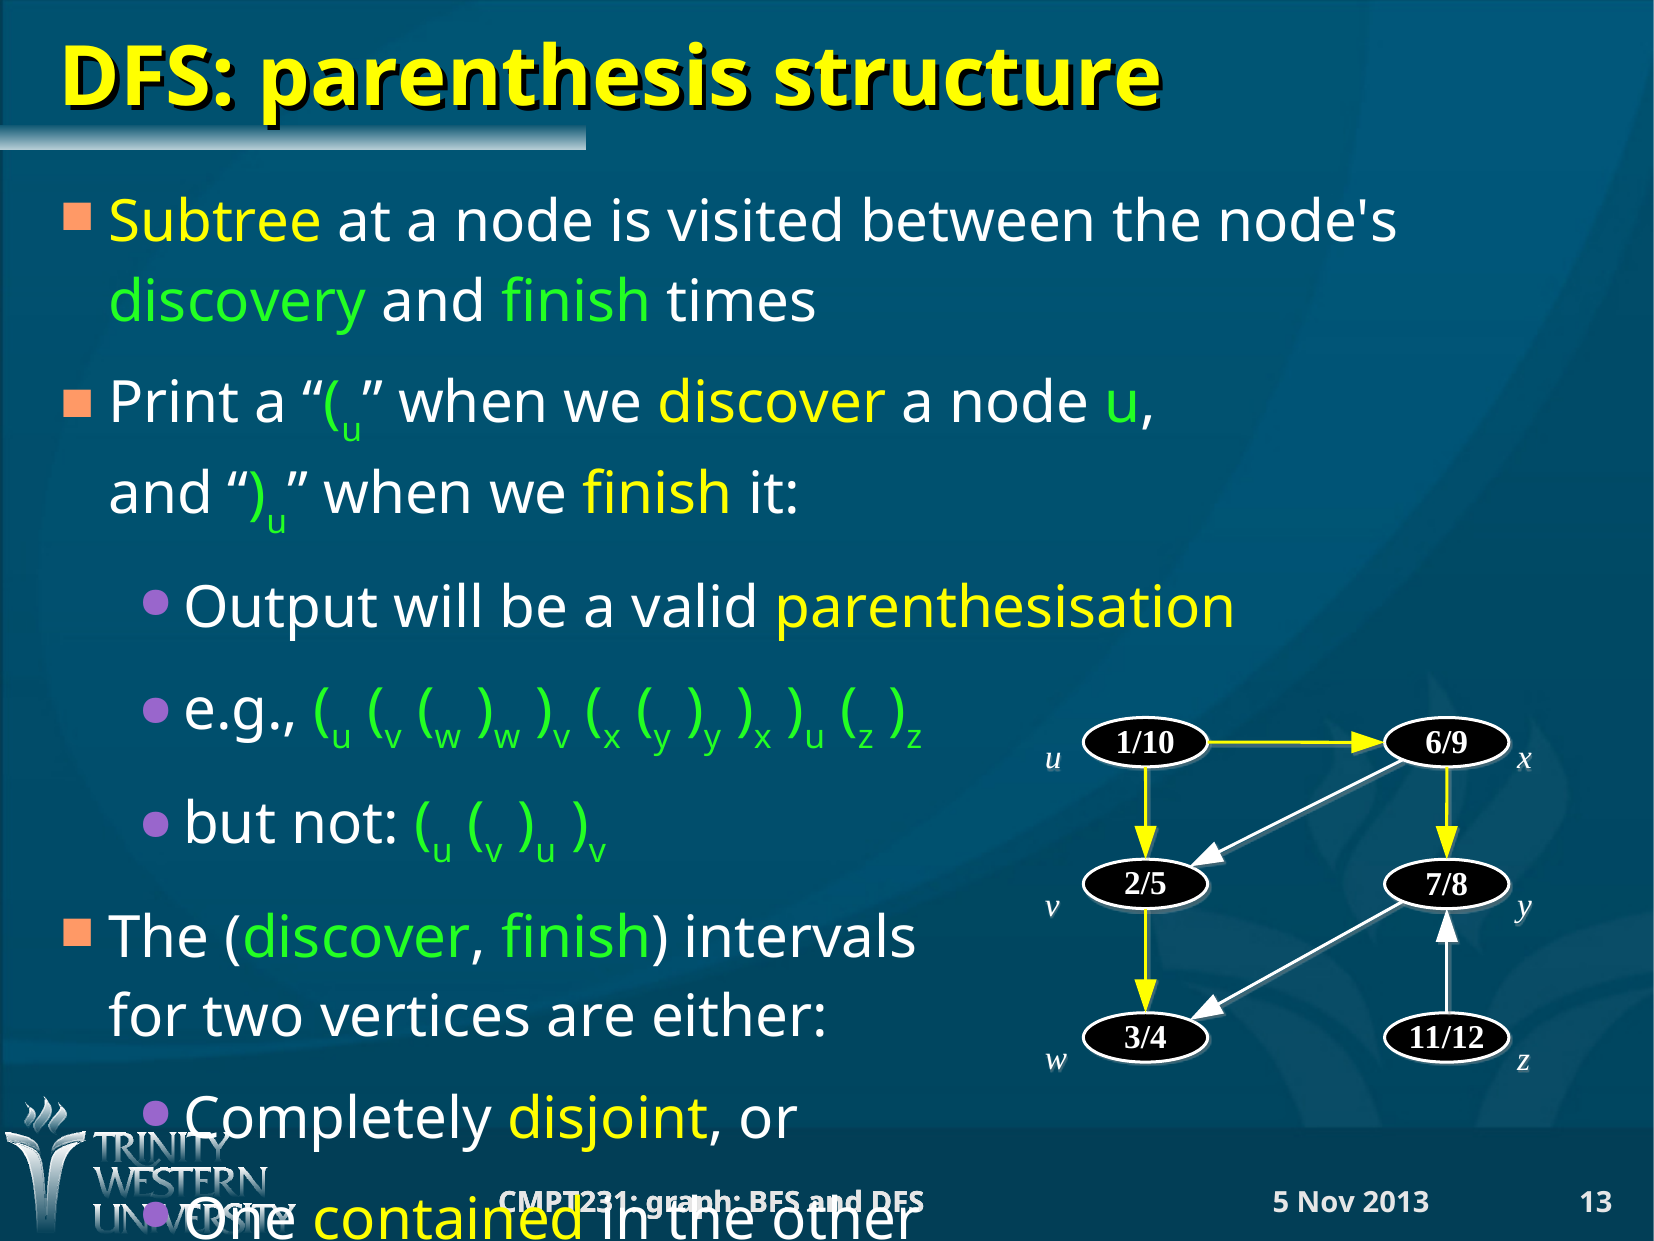

# DFS: parenthesis structure
Subtree at a node is visited between the node's discovery and finish times
Print a “(u” when we discover a node u,
and “)u” when we finish it:
Output will be a valid parenthesisation
e.g., (u (v (w )w )v (x (y )y )x )u (z )z
but not: (u (v )u )v
The (discover, finish) intervals
for two vertices are either:
Completely disjoint, or
One contained in the other
1/10
6/9
u
x
2/5
7/8
v
y
3/4
11/12
w
z
CMPT231: graph: BFS and DFS
5 Nov 2013
13